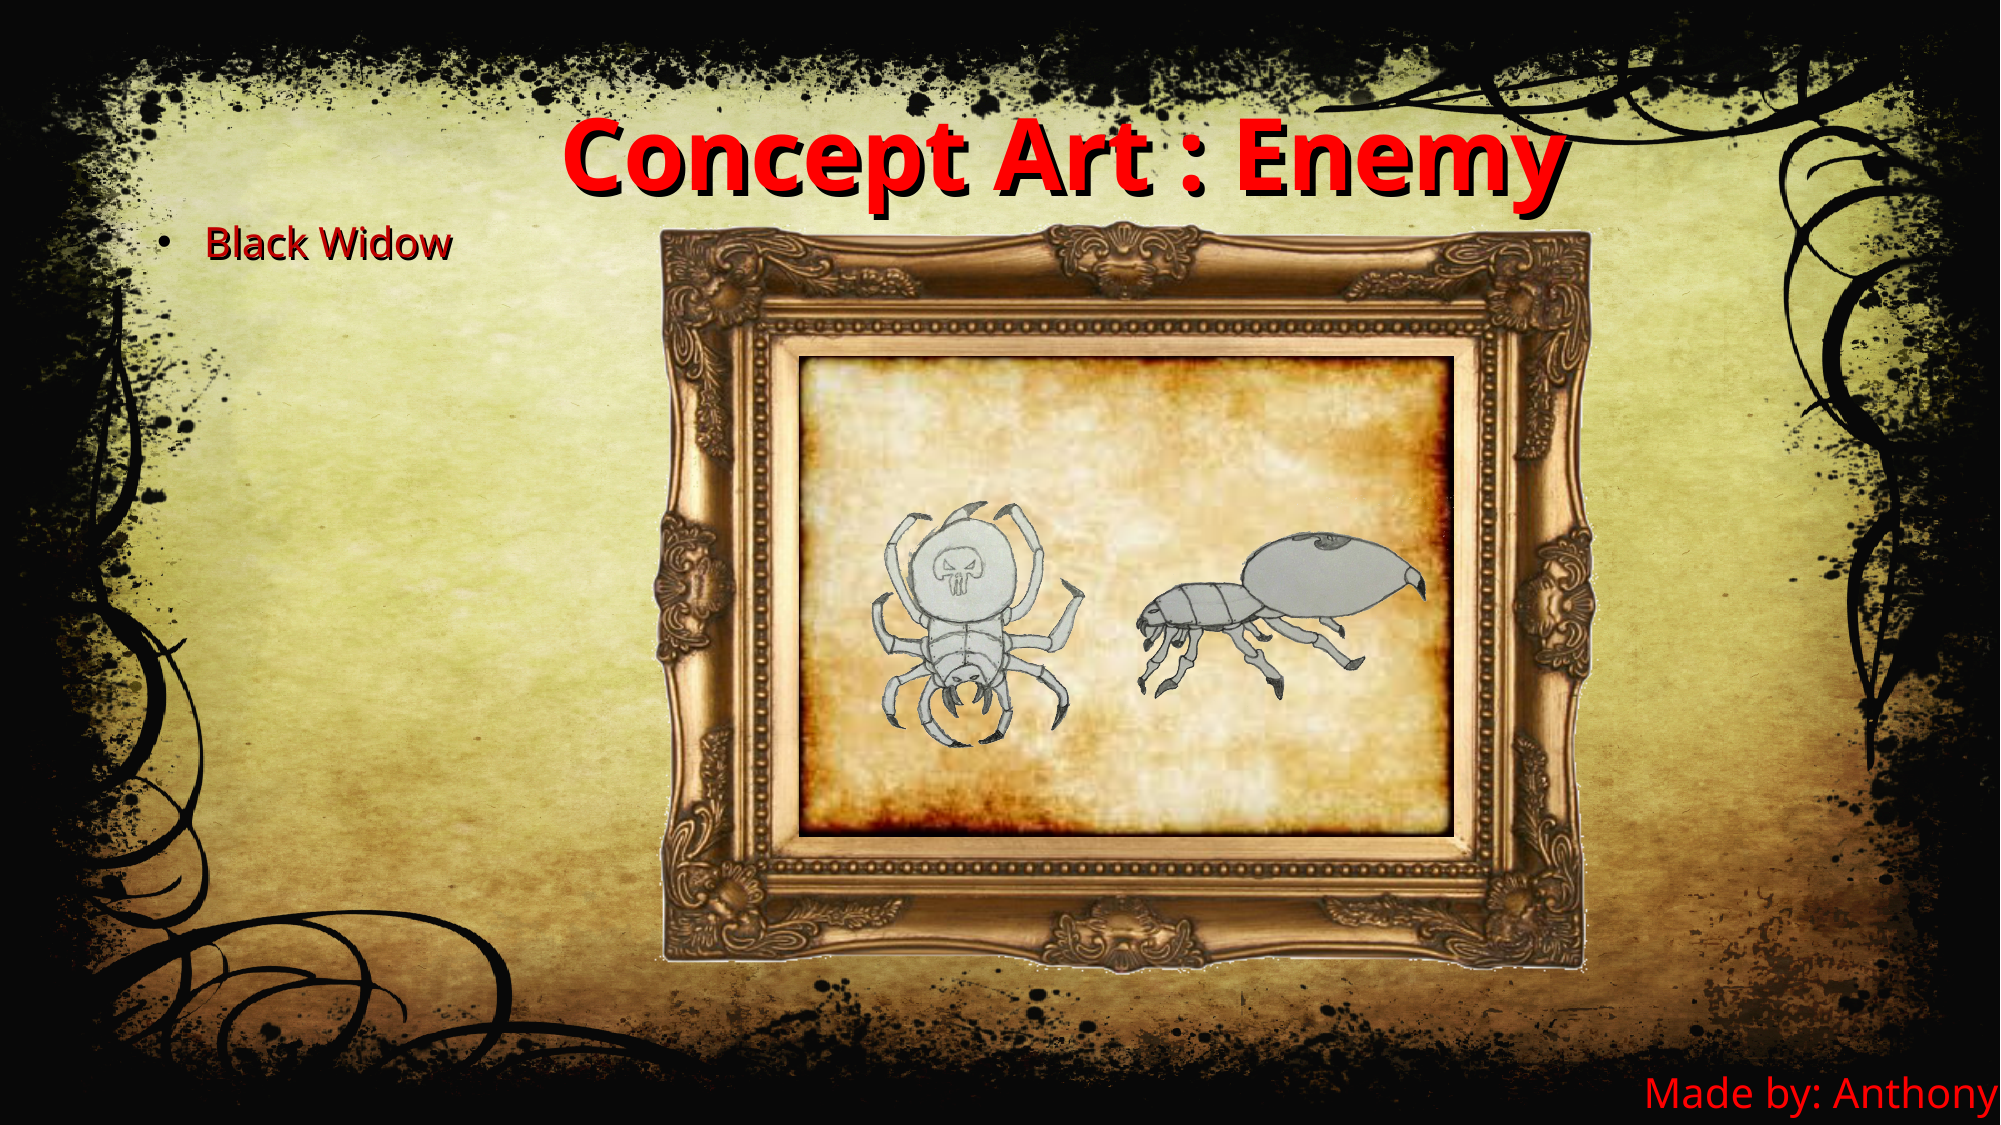

# Concept Art : Enemy
Black Widow
Made by: Anthony